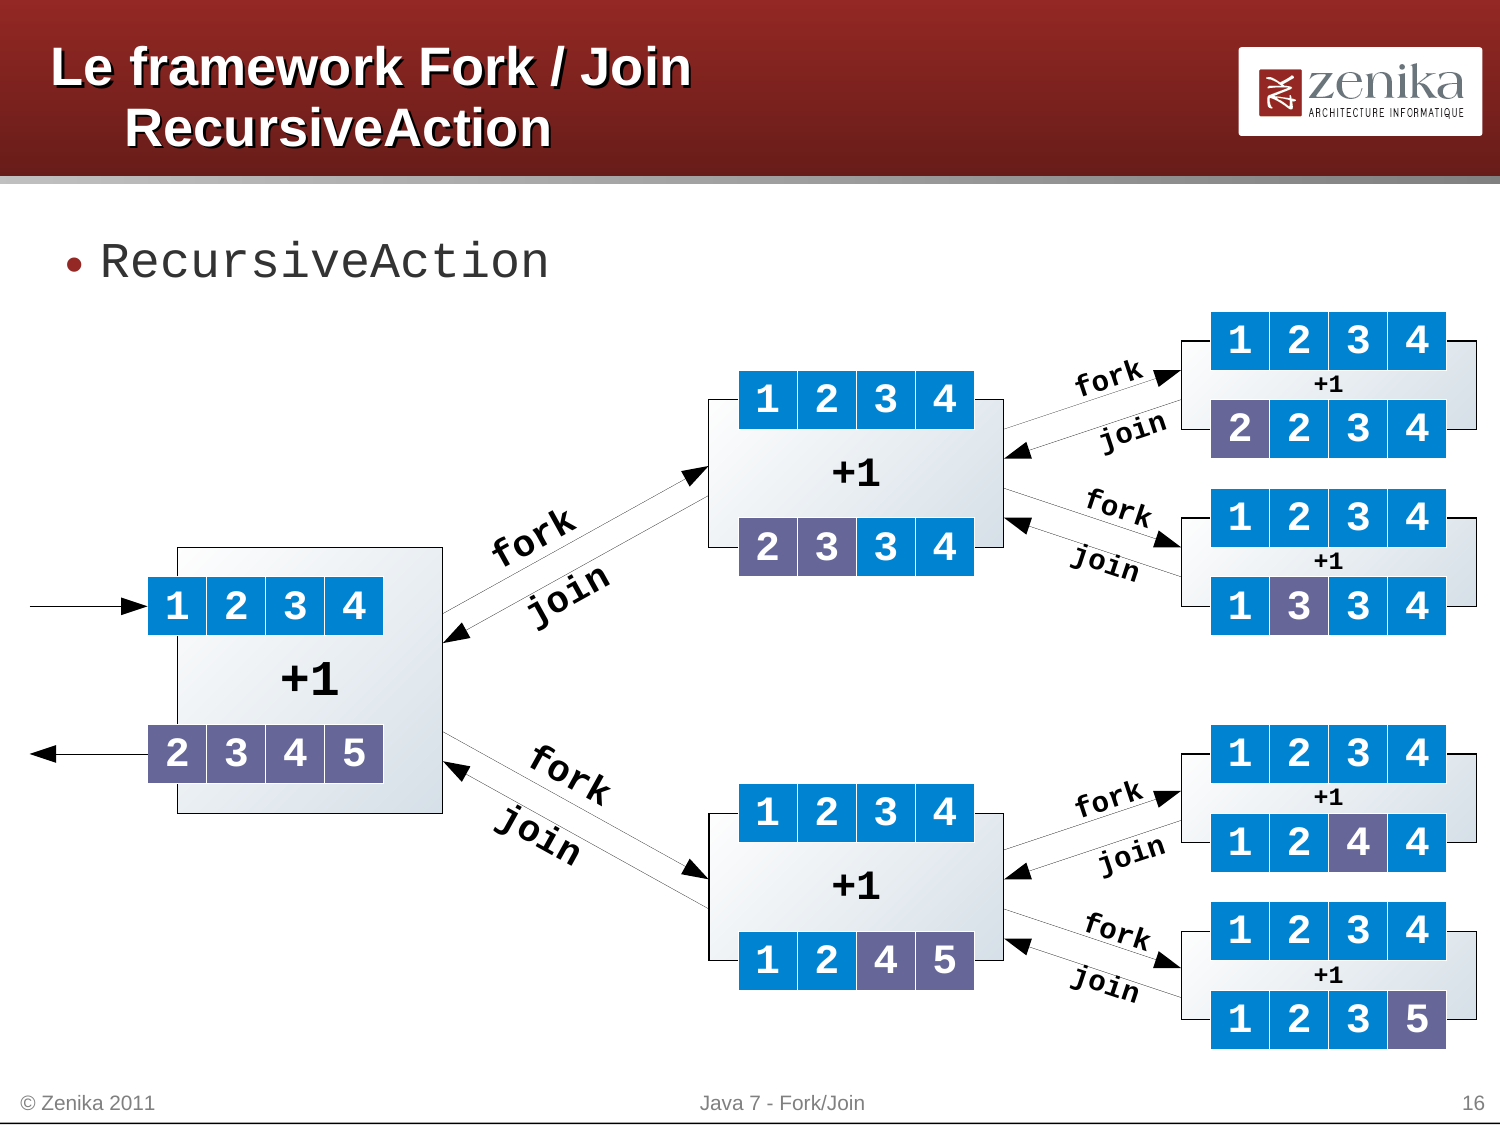

# Le framework Fork / Join RecursiveAction
RecursiveAction
1
2
3
4
+1
fork
1
2
3
4
join
+1
2
2
3
4
1
2
3
4
fork
fork
2
3
3
4
+1
+1
join
join
1
2
3
4
1
3
3
4
1
2
3
4
2
3
4
5
+1
fork
fork
1
2
3
4
1
2
4
4
+1
join
join
1
2
3
4
fork
1
2
4
5
+1
join
1
2
3
5